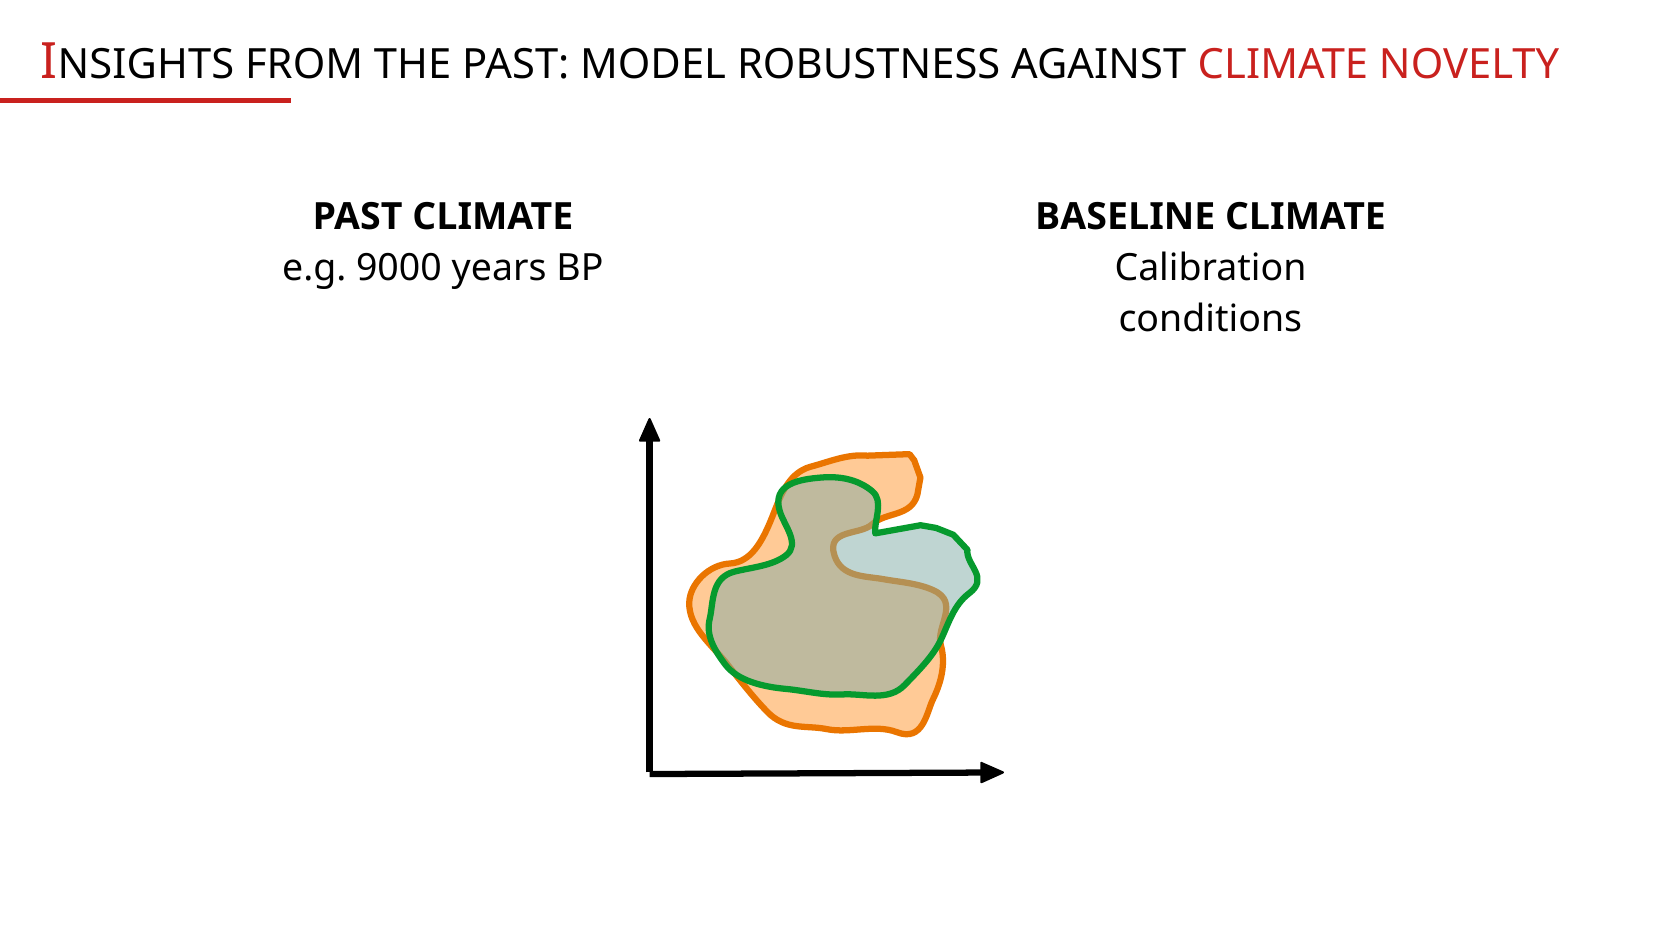

INSIGHTS FROM THE PAST: MODEL ROBUSTNESS AGAINST CLIMATE NOVELTY
PAST CLIMATE
e.g. 9000 years BP
BASELINE CLIMATE
Calibration conditions